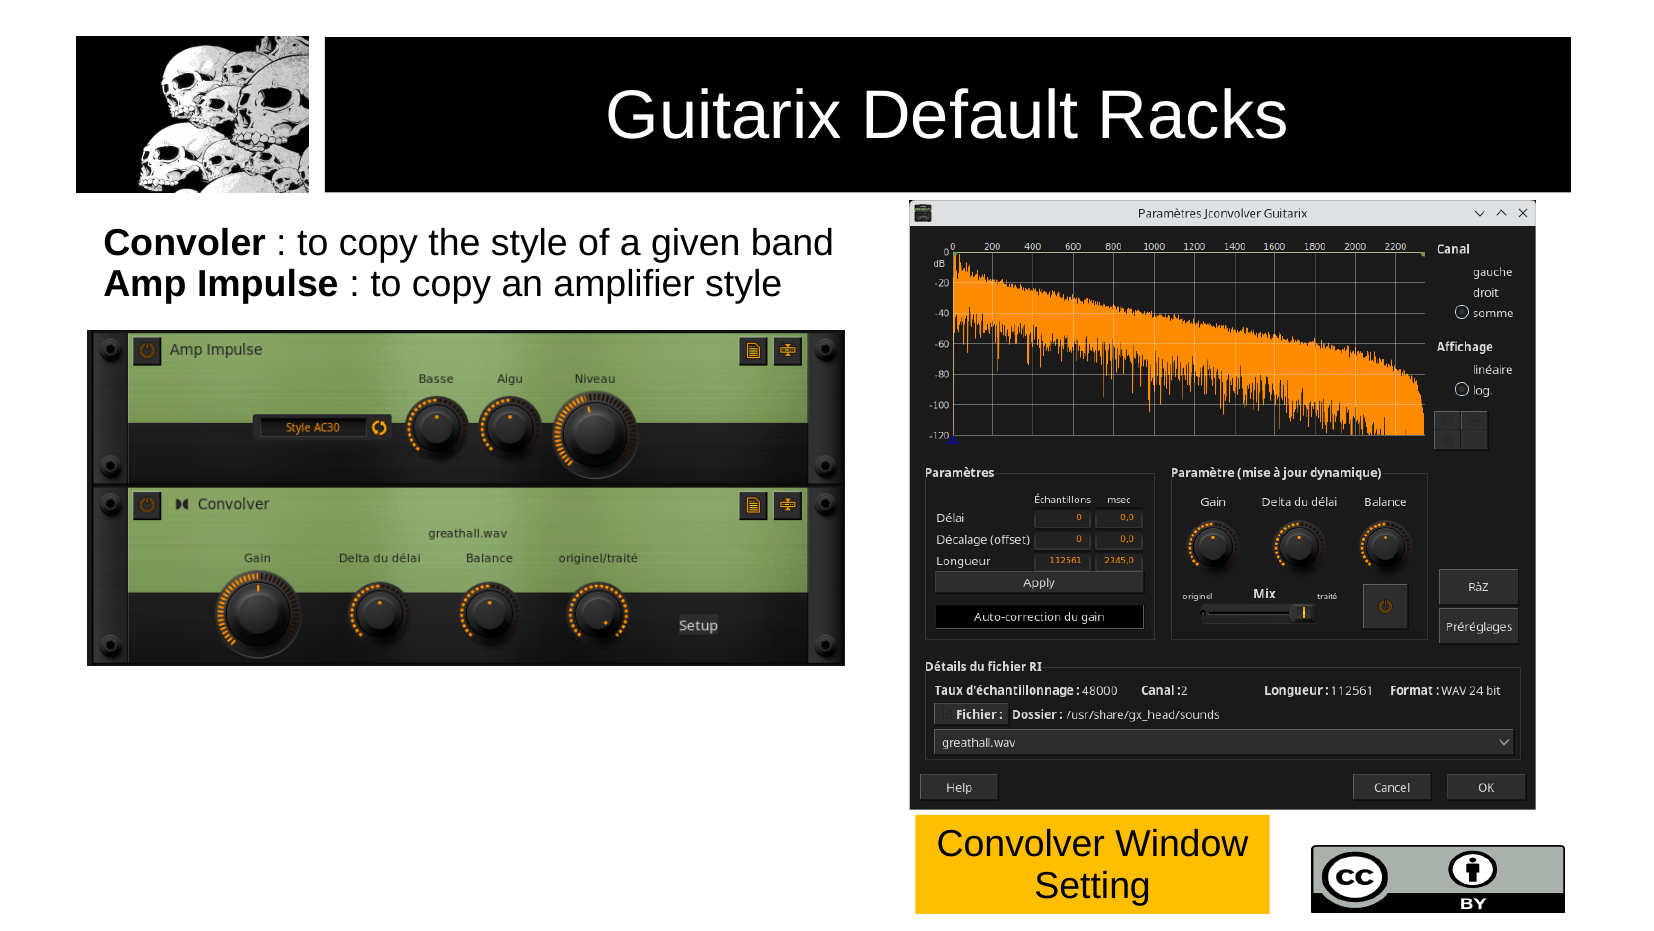

# Guitarix Default Racks
Convoler : to copy the style of a given band
Amp Impulse : to copy an amplifier style
Convolver Window Setting